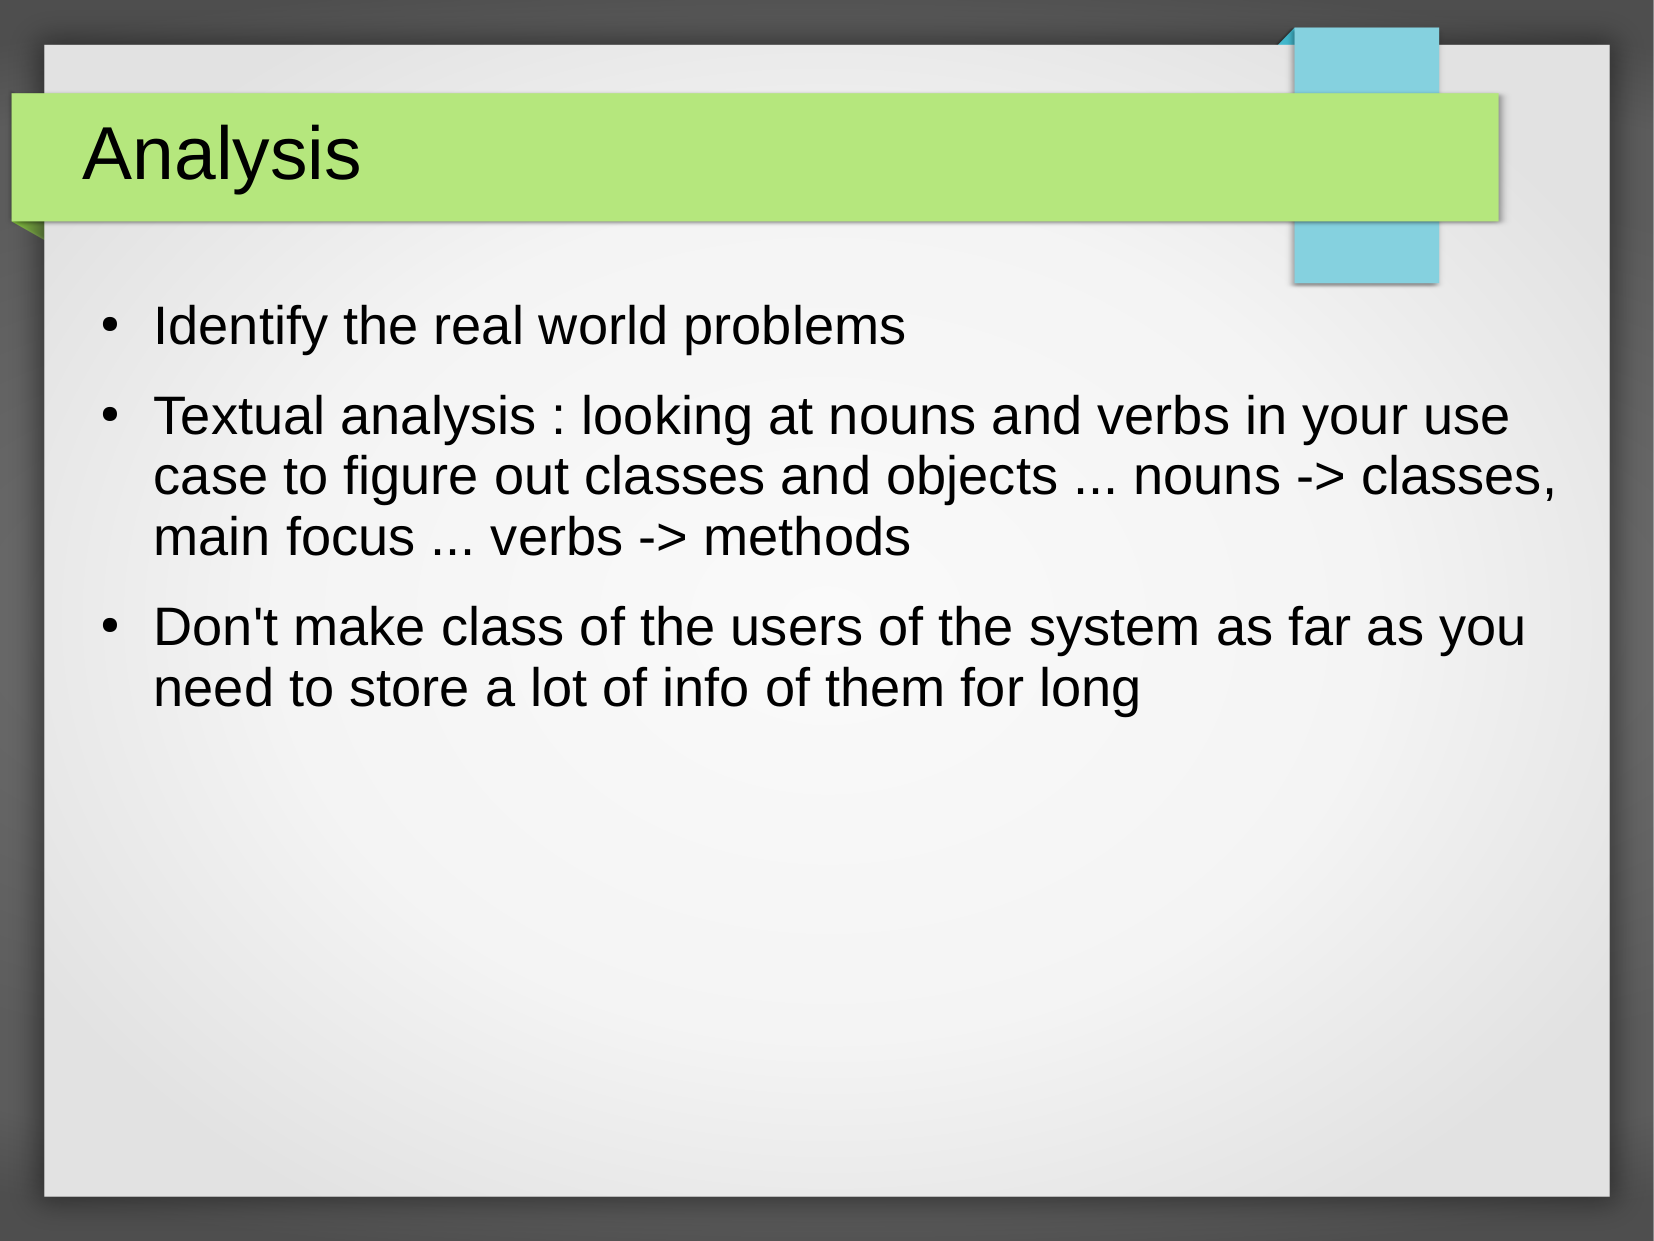

# Analysis
Identify the real world problems
Textual analysis : looking at nouns and verbs in your use case to figure out classes and objects ... nouns -> classes, main focus ... verbs -> methods
Don't make class of the users of the system as far as you need to store a lot of info of them for long